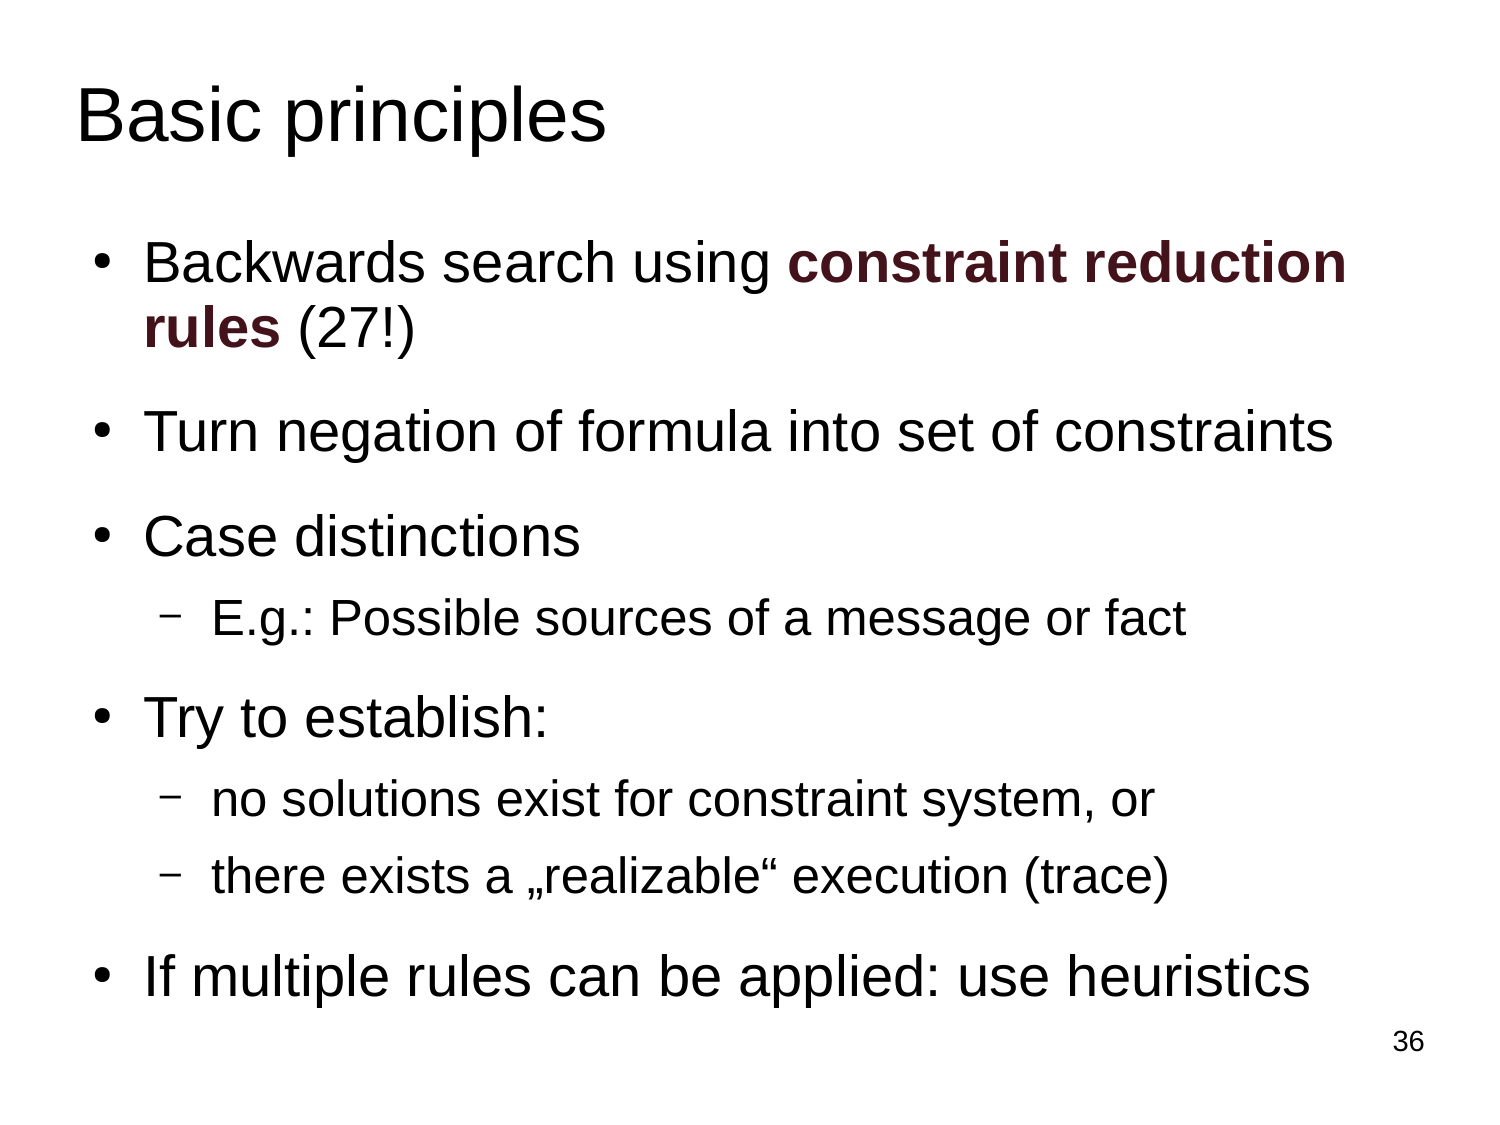

# Basic principles
Backwards search using constraint reduction rules (27!)
Turn negation of formula into set of constraints
Case distinctions
E.g.: Possible sources of a message or fact
Try to establish:
no solutions exist for constraint system, or
there exists a „realizable“ execution (trace)
If multiple rules can be applied: use heuristics
36